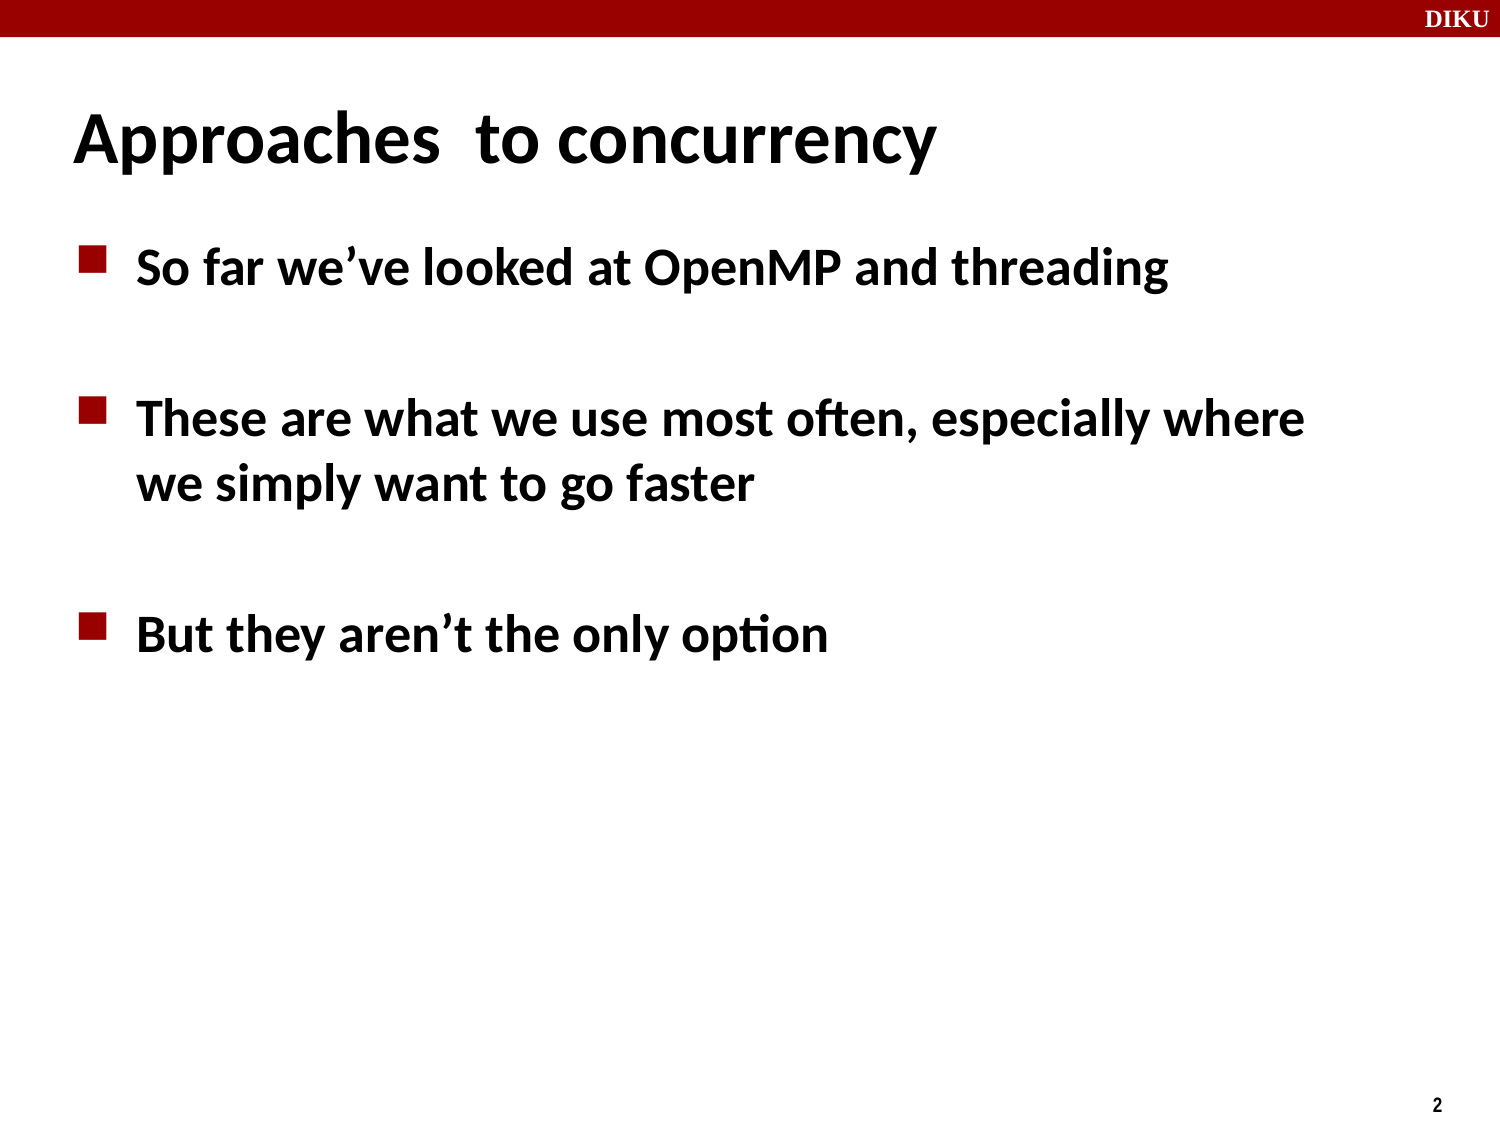

Approaches to concurrency
So far we’ve looked at OpenMP and threading
These are what we use most often, especially where we simply want to go faster
But they aren’t the only option